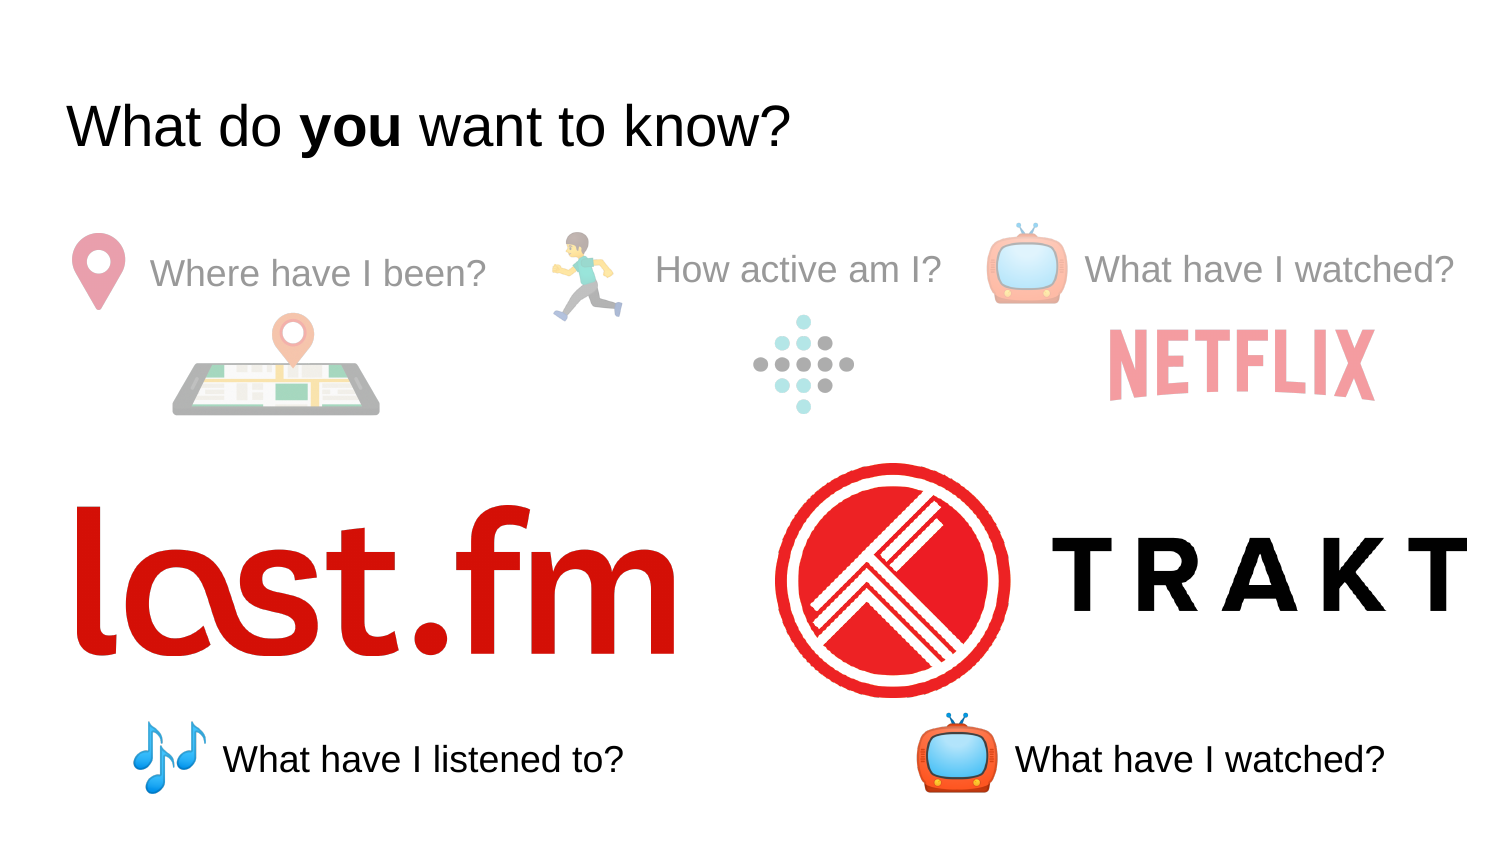

# What do you want to know?
What have I watched?
How active am I?
Where have I been?
What have I watched?
What have I listened to?